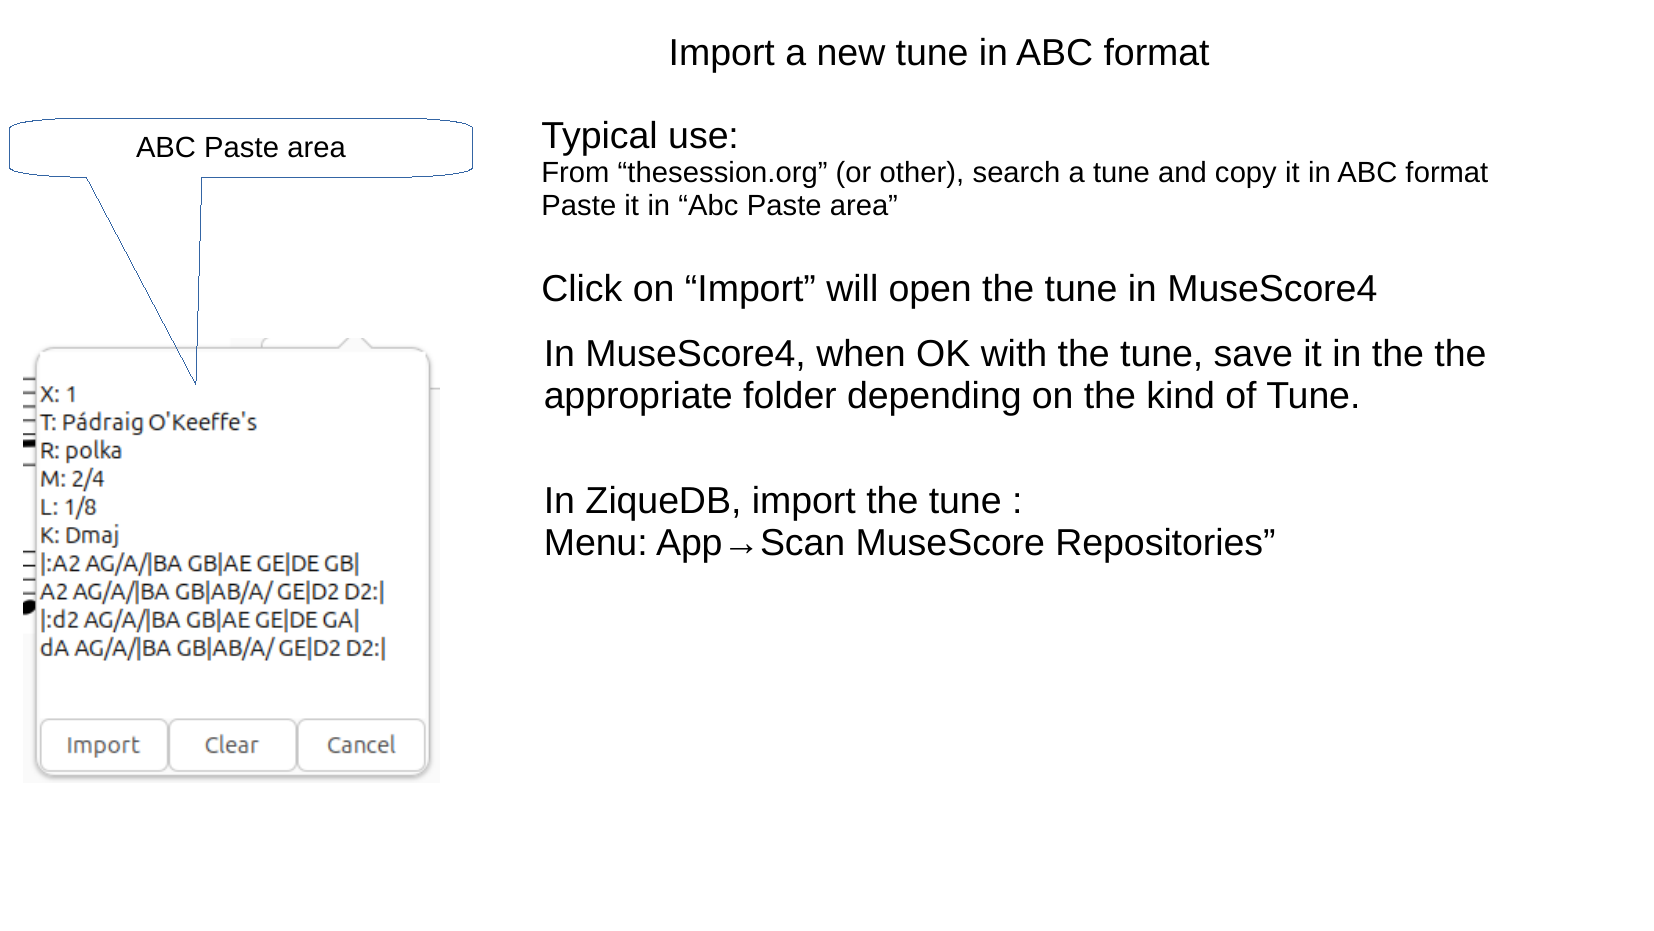

Import a new tune in ABC format
Typical use:
From “thesession.org” (or other), search a tune and copy it in ABC format
Paste it in “Abc Paste area”
ABC Paste area
Click on “Import” will open the tune in MuseScore4
In MuseScore4, when OK with the tune, save it in the the appropriate folder depending on the kind of Tune.
In ZiqueDB, import the tune :
Menu: App→Scan MuseScore Repositories”